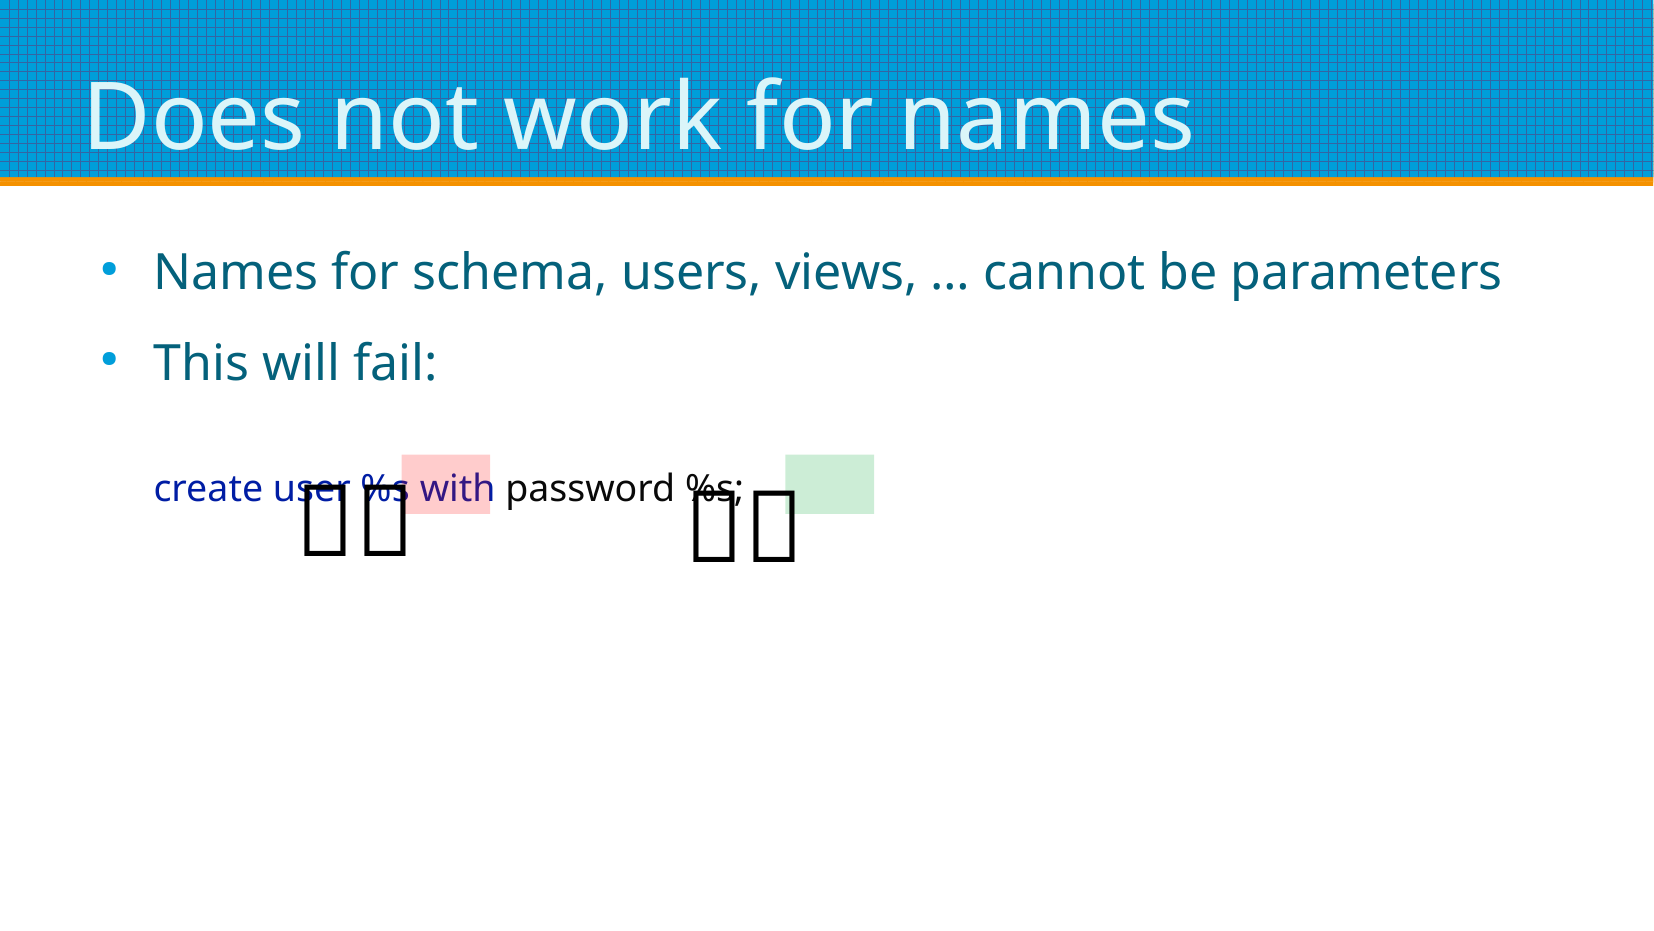

# Does not work for names
Names for schema, users, views, … cannot be parameters
This will fail:
❌❌
✅✅
create user %s with password %s;
✅✅
✅✅
✅✅